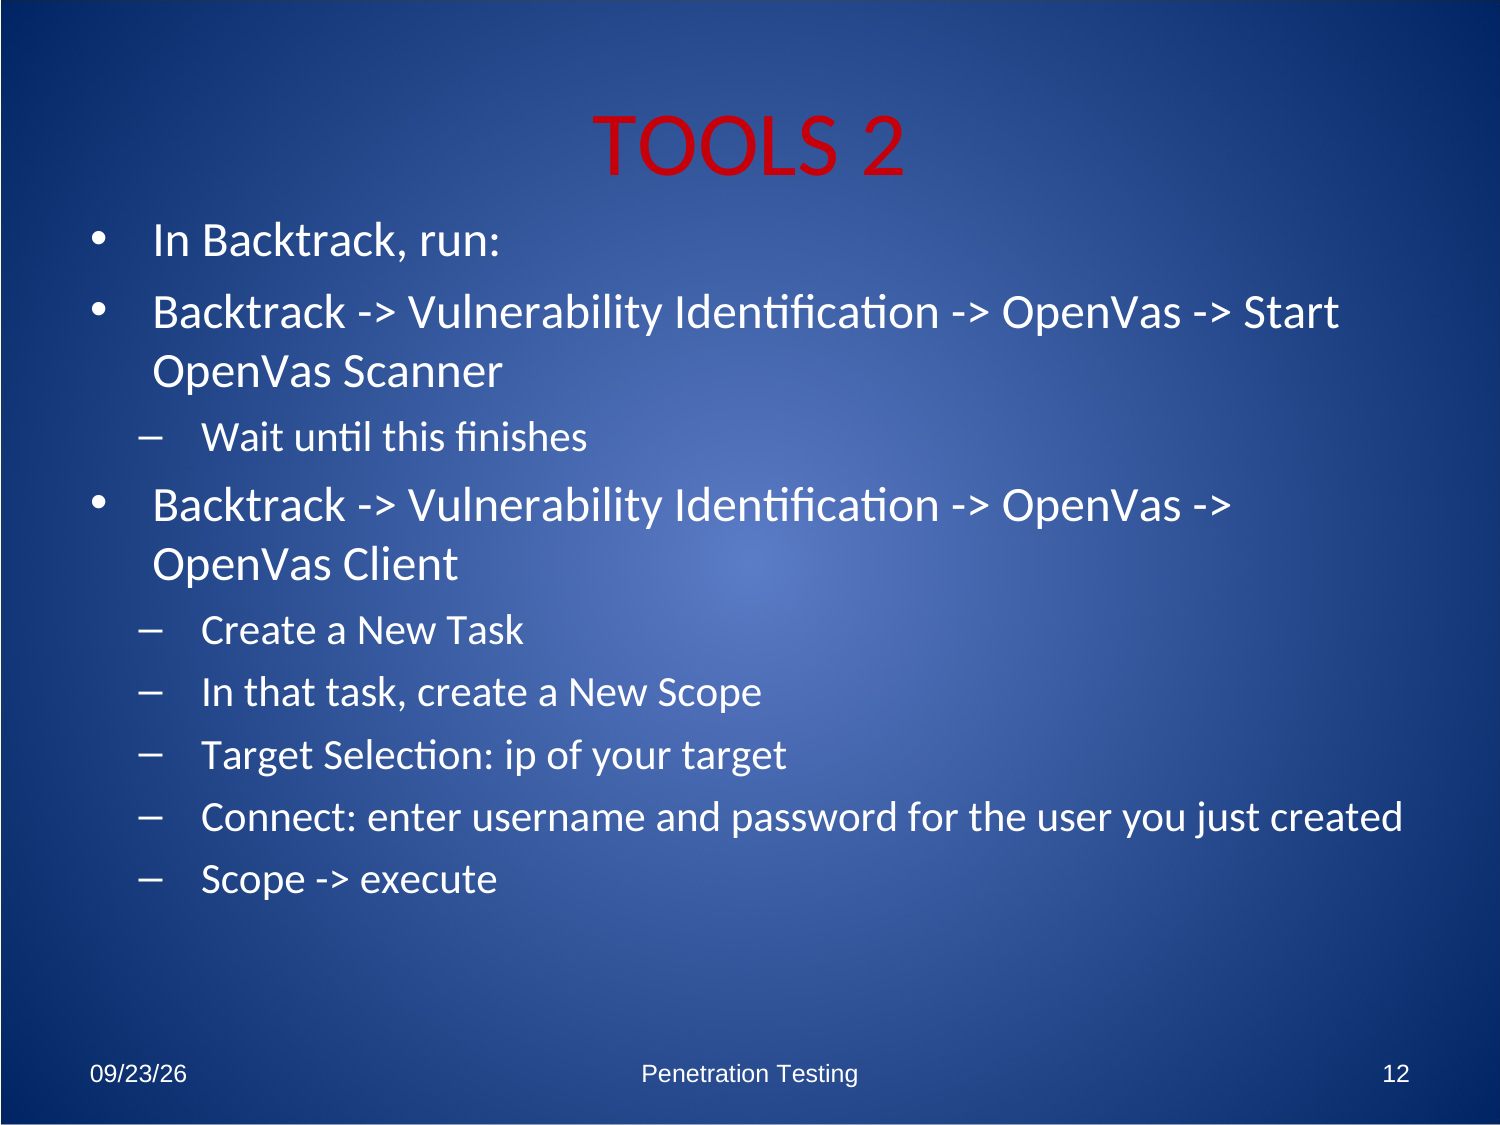

# TOOLS 2
In Backtrack, run:
Backtrack -> Vulnerability Identification -> OpenVas -> Start OpenVas Scanner
Wait until this finishes
Backtrack -> Vulnerability Identification -> OpenVas -> OpenVas Client
Create a New Task
In that task, create a New Scope
Target Selection: ip of your target
Connect: enter username and password for the user you just created
Scope -> execute
Penetration Testing